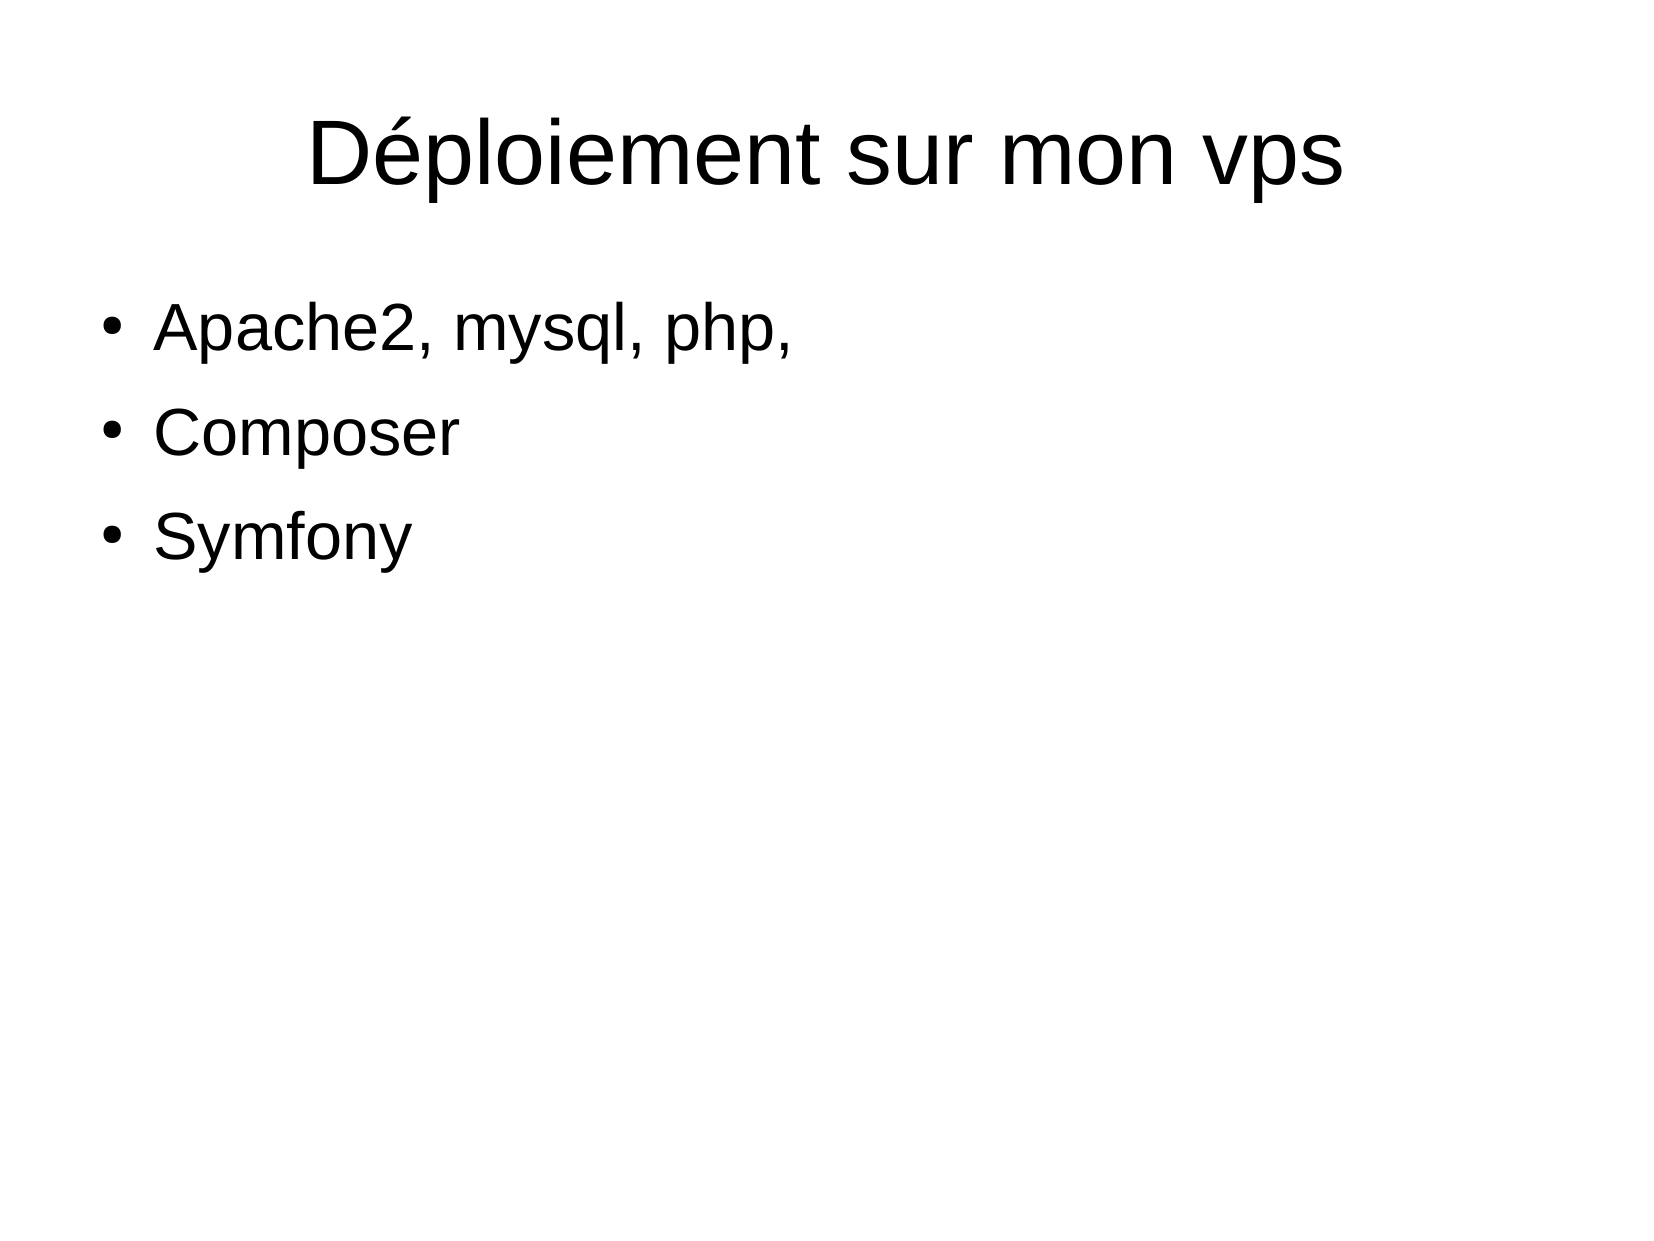

# Déploiement sur mon vps
Apache2, mysql, php,
Composer
Symfony